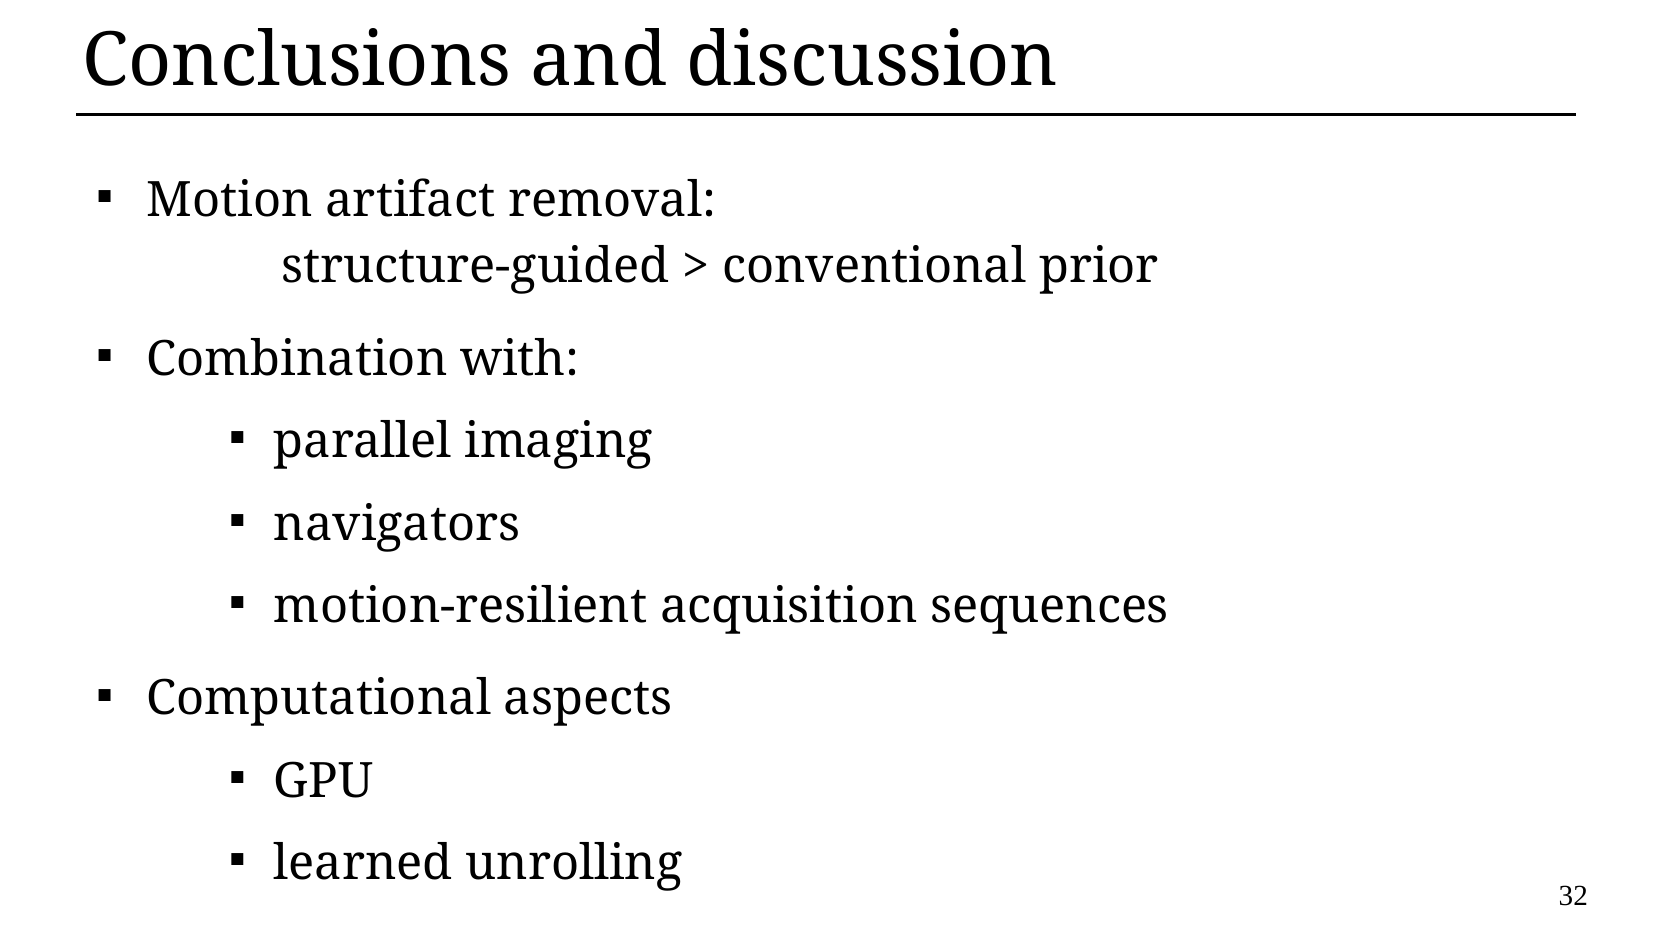

# Conclusions and discussion
Motion artifact removal:
		structure-guided > conventional prior
Combination with:
parallel imaging
navigators
motion-resilient acquisition sequences
Computational aspects
GPU
learned unrolling